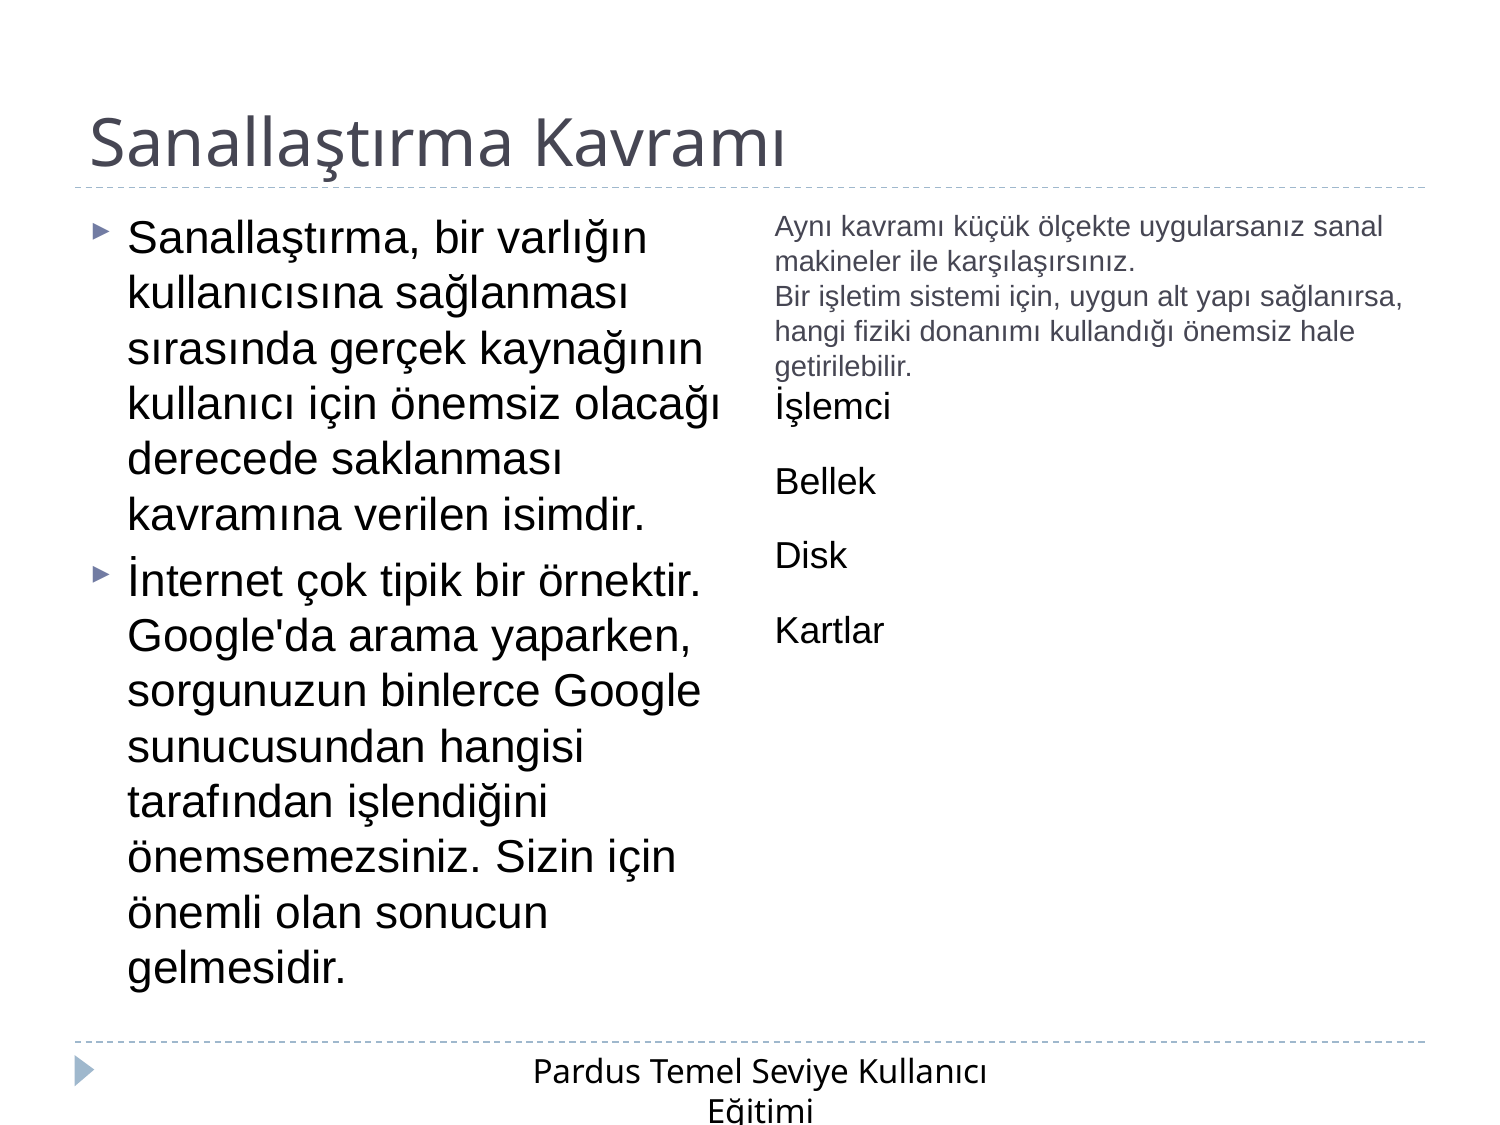

# Sanallaştırma Kavramı
Aynı kavramı küçük ölçekte uygularsanız sanal makineler ile karşılaşırsınız.
Bir işletim sistemi için, uygun alt yapı sağlanırsa, hangi fiziki donanımı kullandığı önemsiz hale getirilebilir.
İşlemci
Bellek
Disk
Kartlar
Sanallaştırma, bir varlığın kullanıcısına sağlanması sırasında gerçek kaynağının kullanıcı için önemsiz olacağı derecede saklanması kavramına verilen isimdir.
İnternet çok tipik bir örnektir. Google'da arama yaparken, sorgunuzun binlerce Google sunucusundan hangisi tarafından işlendiğini önemsemezsiniz. Sizin için önemli olan sonucun gelmesidir.